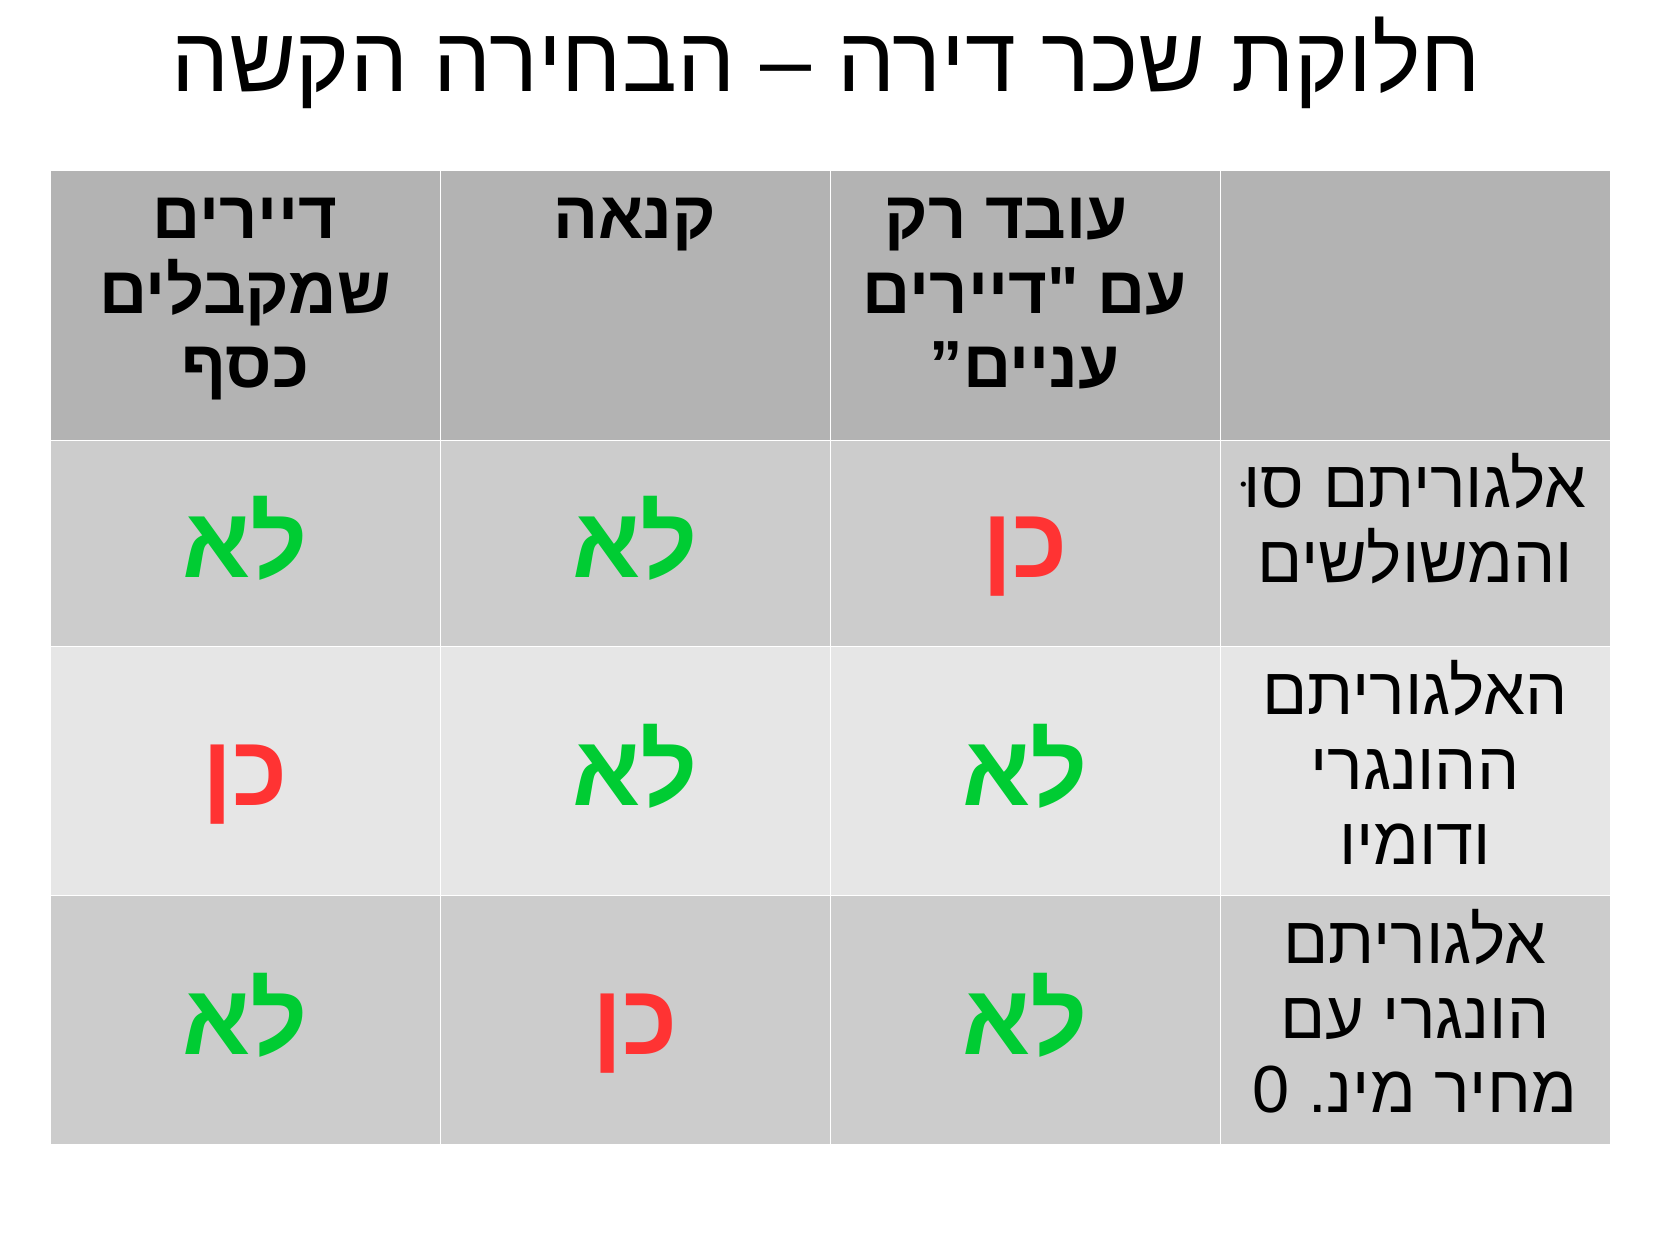

# חלוקת שכר דירה – הבחירה הקשה
| דיירים שמקבלים כסף | קנאה | עובד רק עם "דיירים עניים” | |
| --- | --- | --- | --- |
| לא | לא | כן | אלגוריתם סוּ והמשולשים |
| כן | לא | לא | האלגוריתם ההונגרי ודומיו |
| לא | כן | לא | אלגוריתם הונגרי עם מחיר מינ. 0 |